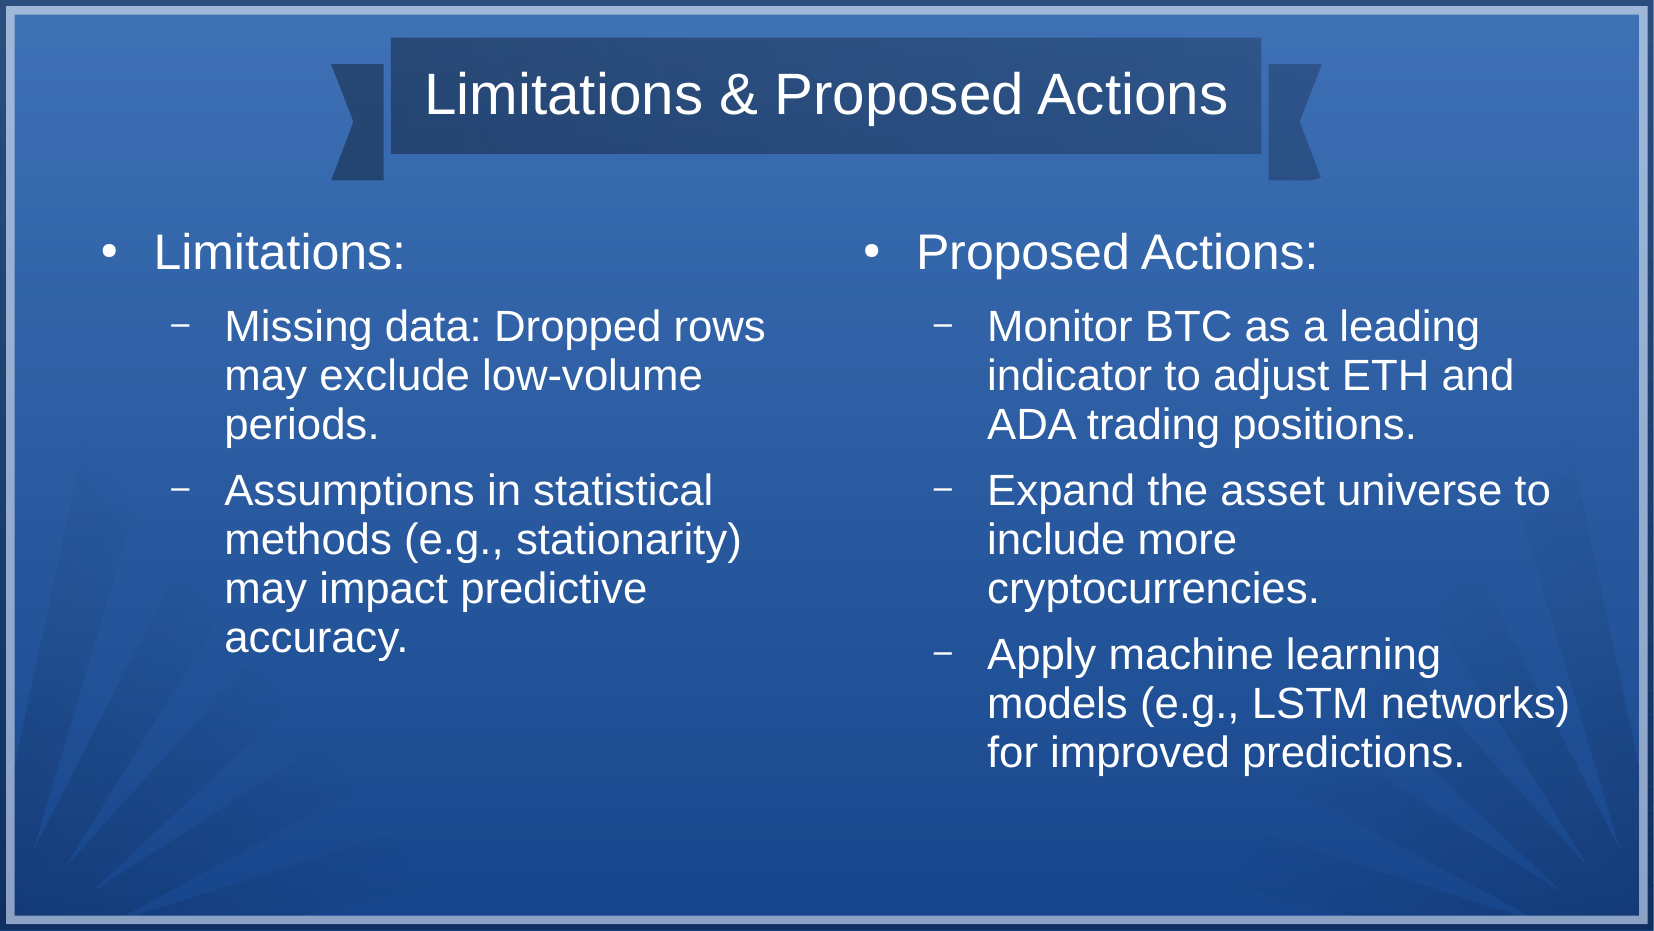

# Limitations & Proposed Actions
Limitations:
Missing data: Dropped rows may exclude low-volume periods.
Assumptions in statistical methods (e.g., stationarity) may impact predictive accuracy.
Proposed Actions:
Monitor BTC as a leading indicator to adjust ETH and ADA trading positions.
Expand the asset universe to include more cryptocurrencies.
Apply machine learning models (e.g., LSTM networks) for improved predictions.